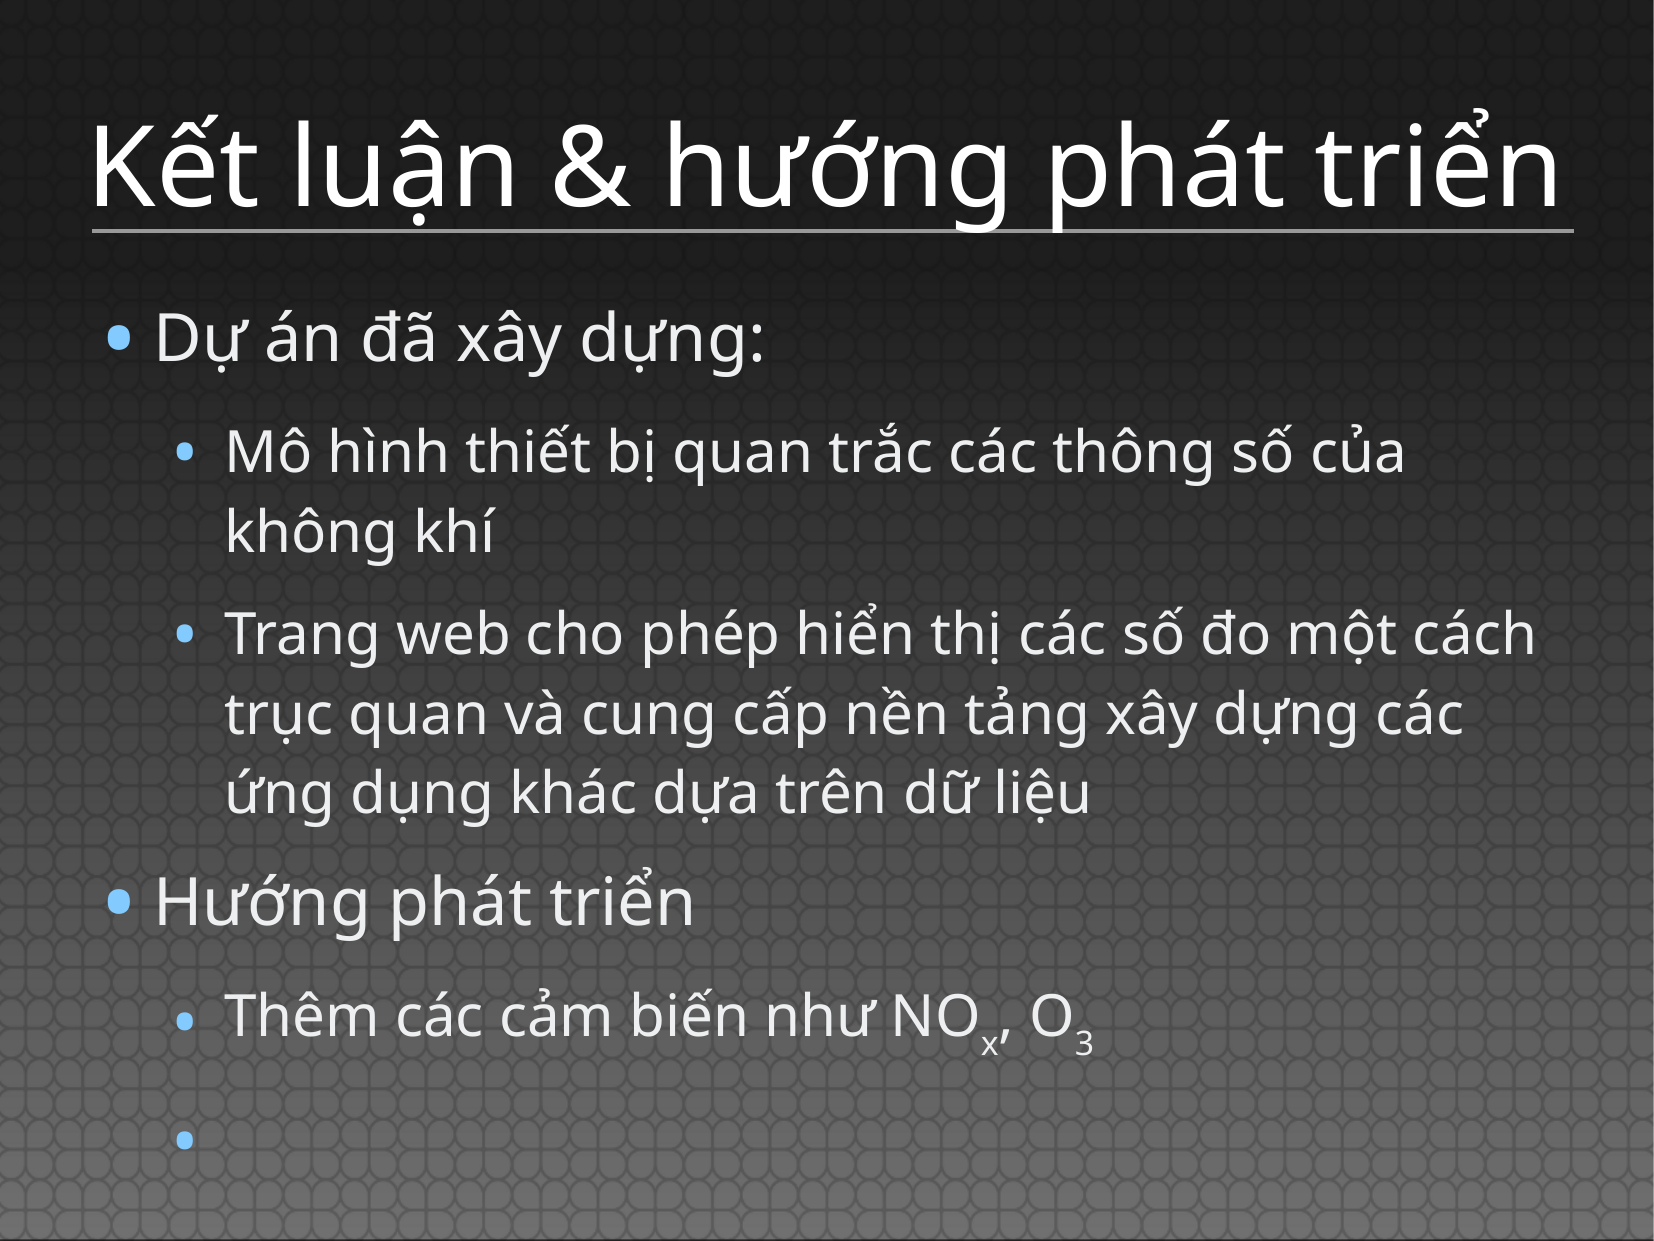

# Kết luận & hướng phát triển
Dự án đã xây dựng:
Mô hình thiết bị quan trắc các thông số của không khí
Trang web cho phép hiển thị các số đo một cách trục quan và cung cấp nền tảng xây dựng các ứng dụng khác dựa trên dữ liệu
Hướng phát triển
Thêm các cảm biến như NOx, O3